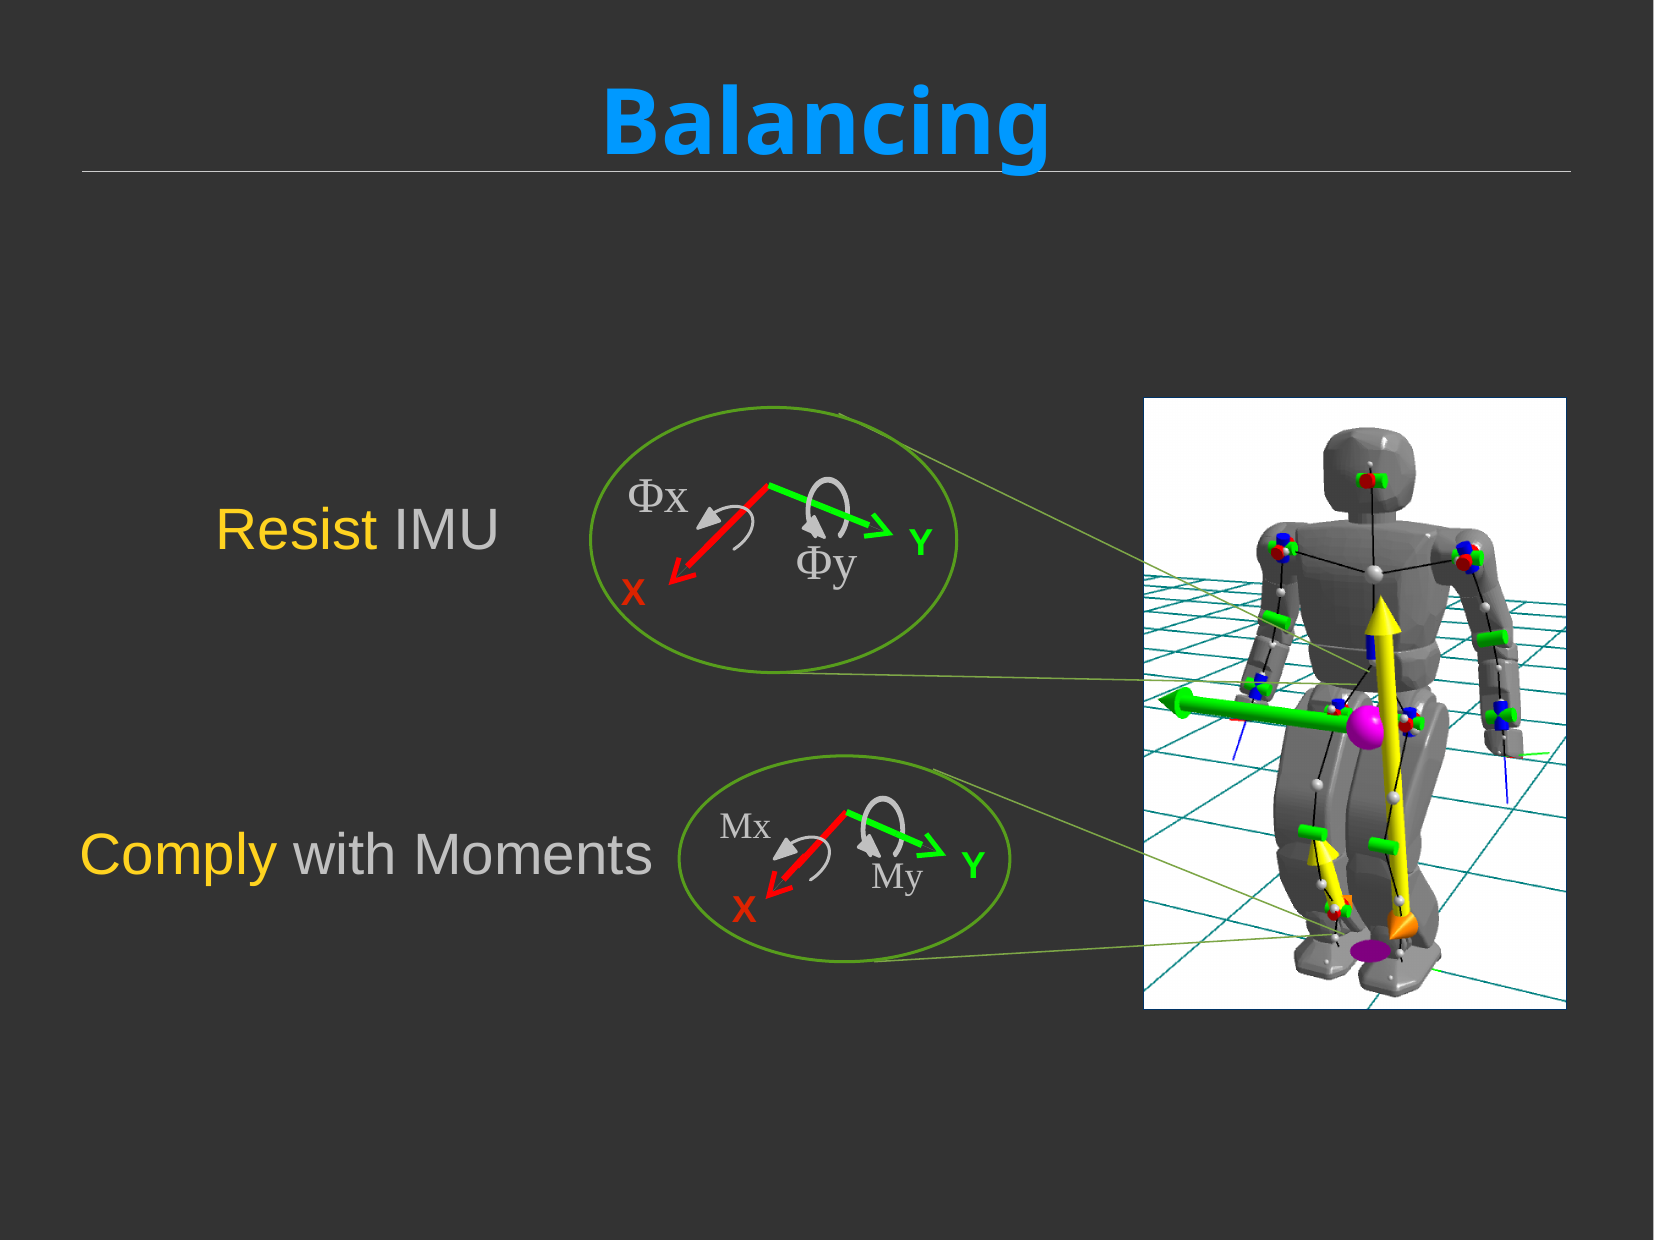

# Balancing
Φx
Resist IMU
Y
Φy
X
Mx
Comply with Moments
Y
My
X